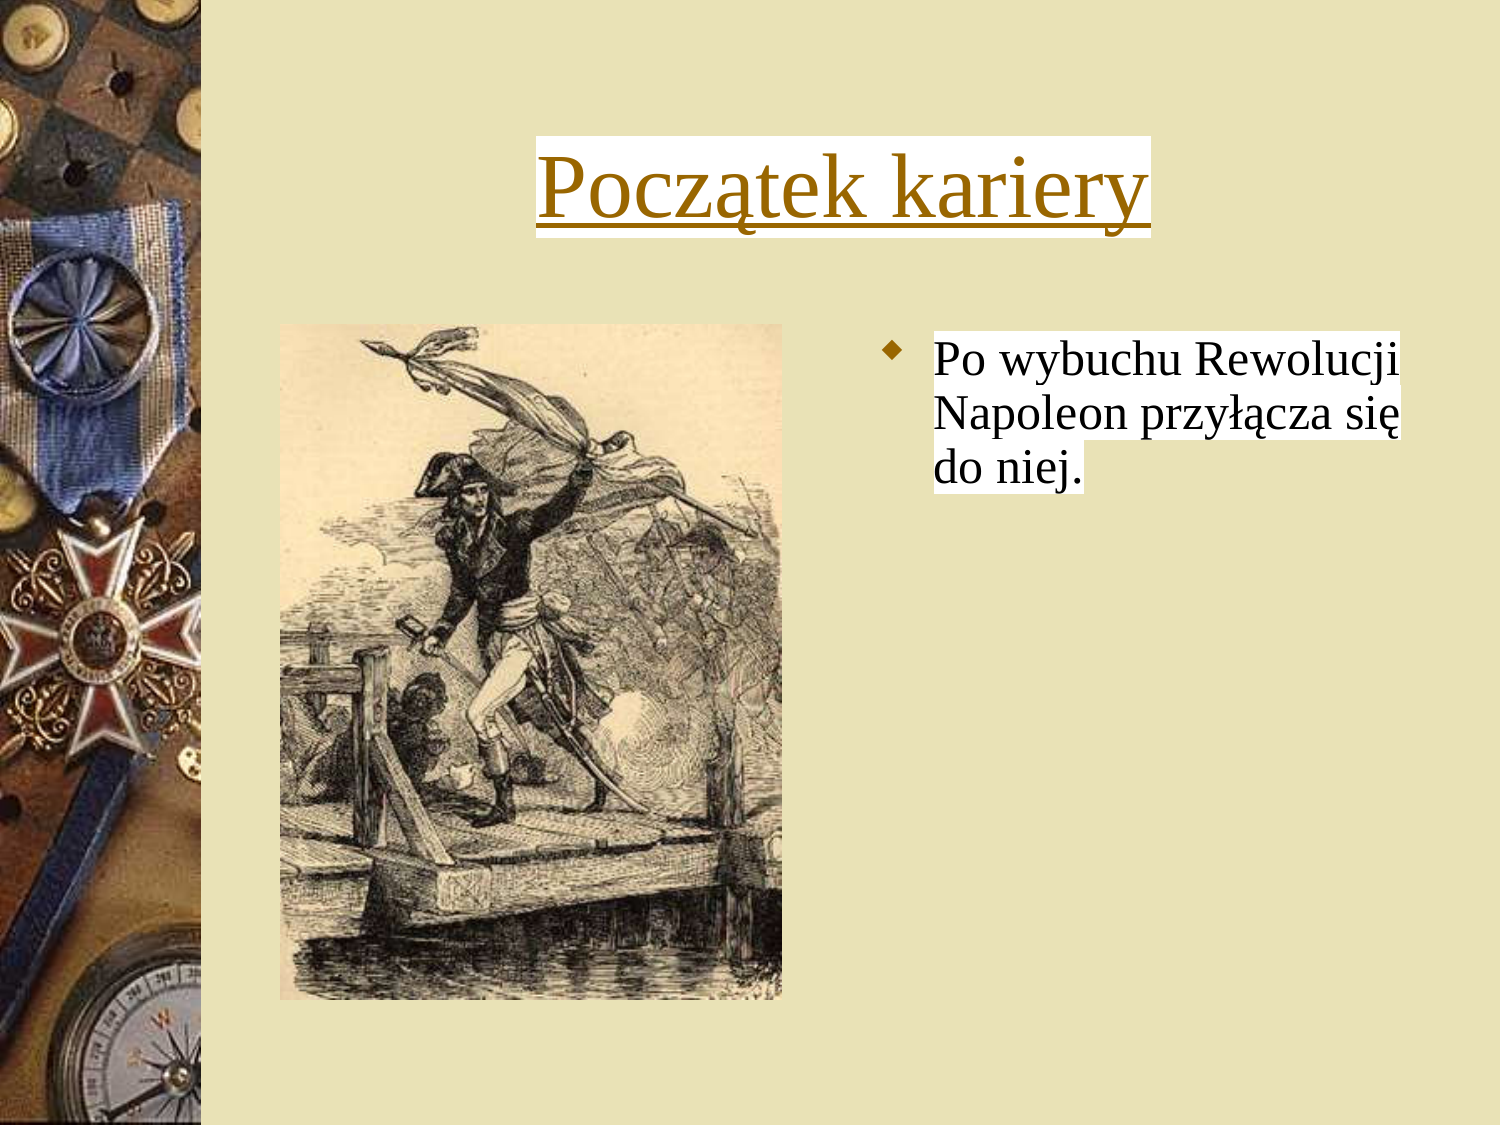

# Początek kariery
Po wybuchu Rewolucji Napoleon przyłącza się do niej.